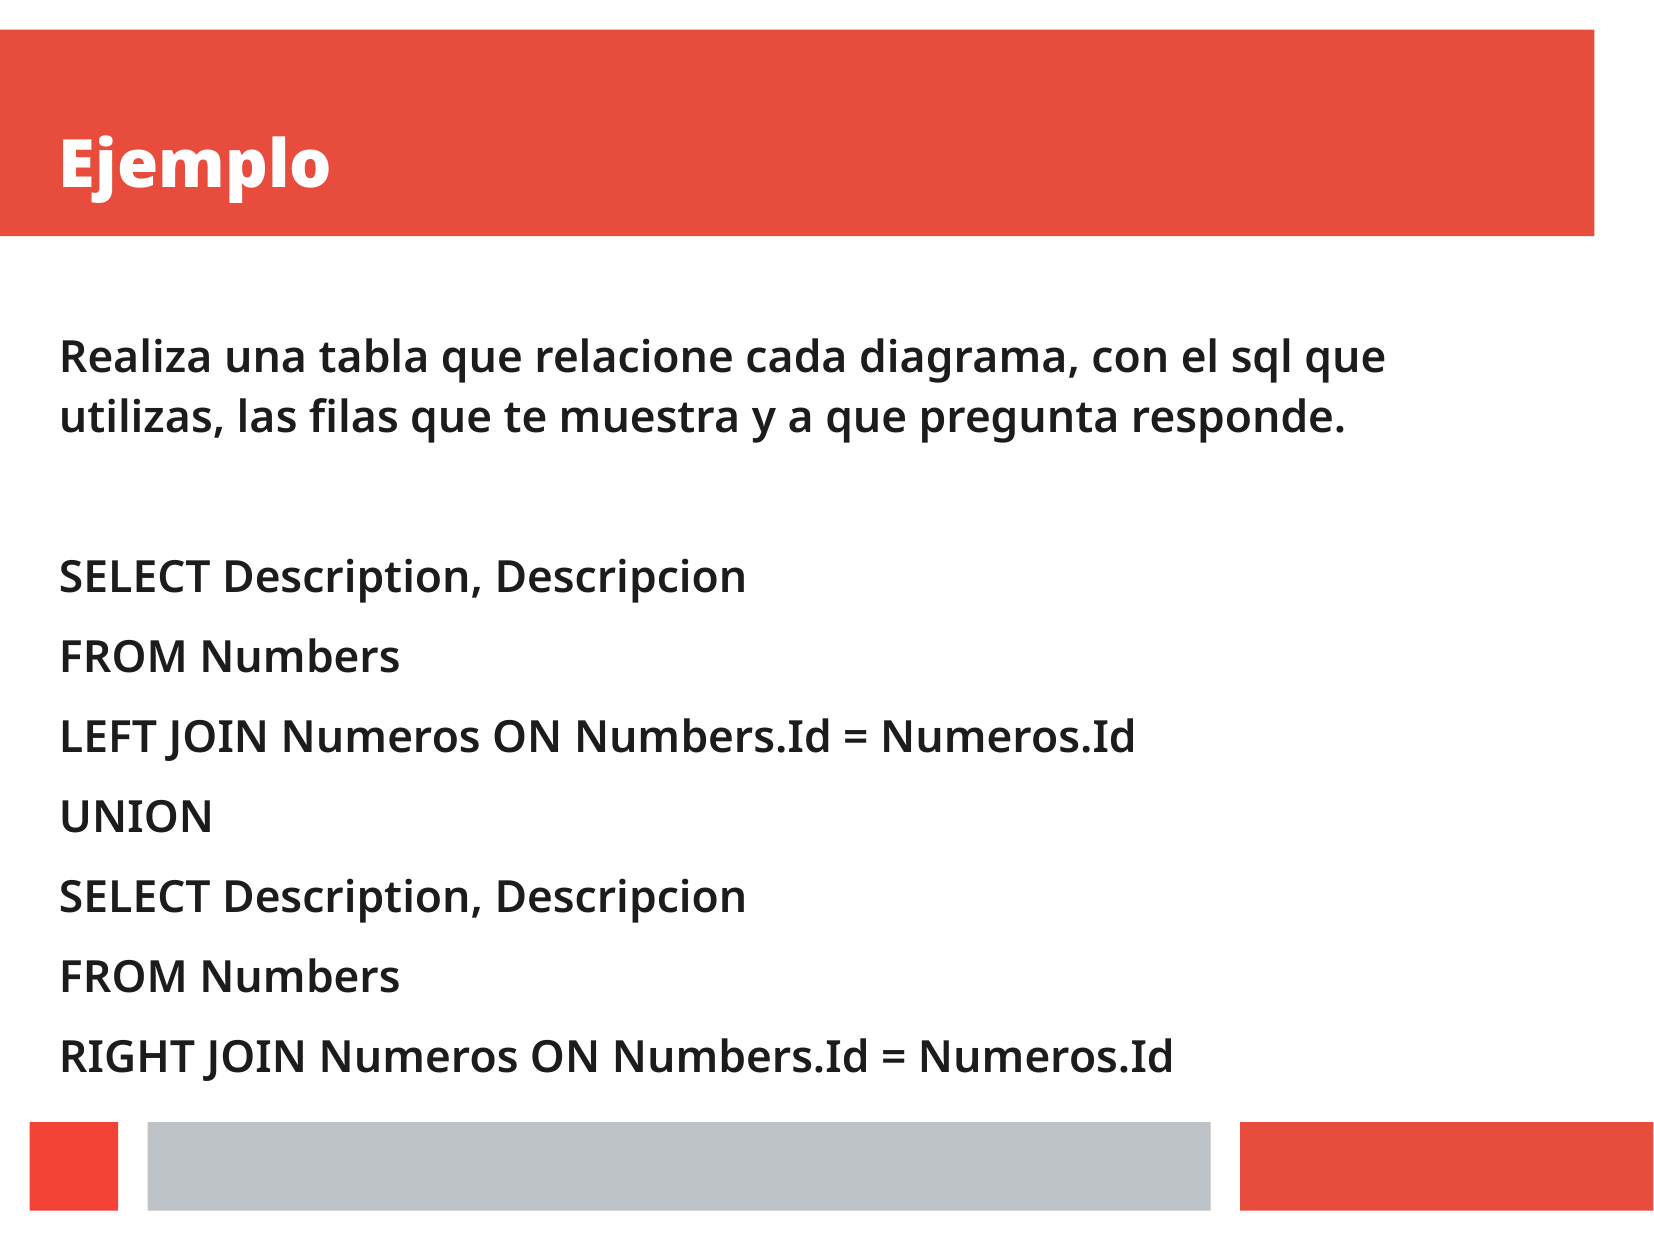

# Ejemplo
Realiza una tabla que relacione cada diagrama, con el sql que utilizas, las filas que te muestra y a que pregunta responde.
SELECT Description, Descripcion
FROM Numbers
LEFT JOIN Numeros ON Numbers.Id = Numeros.Id
UNION
SELECT Description, Descripcion
FROM Numbers
RIGHT JOIN Numeros ON Numbers.Id = Numeros.Id